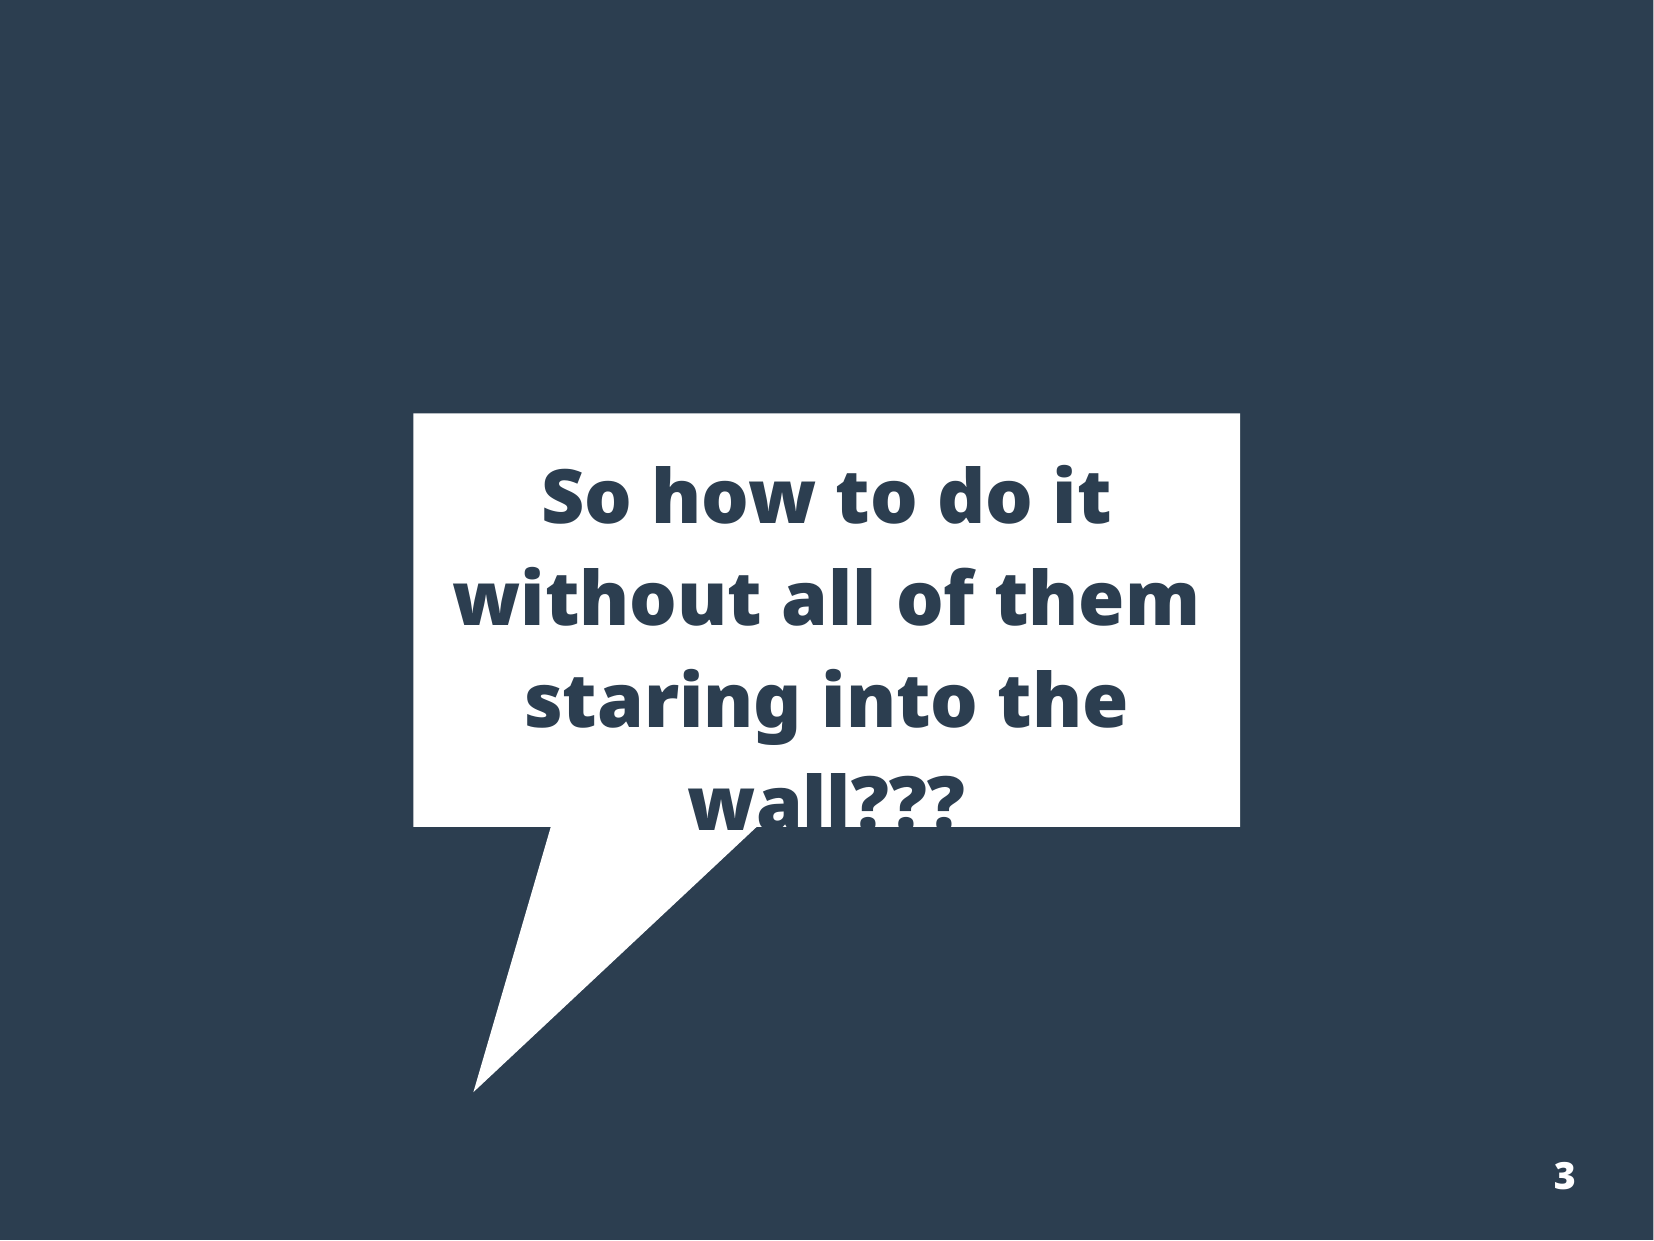

# So how to do it without all of them staring into the wall???
3